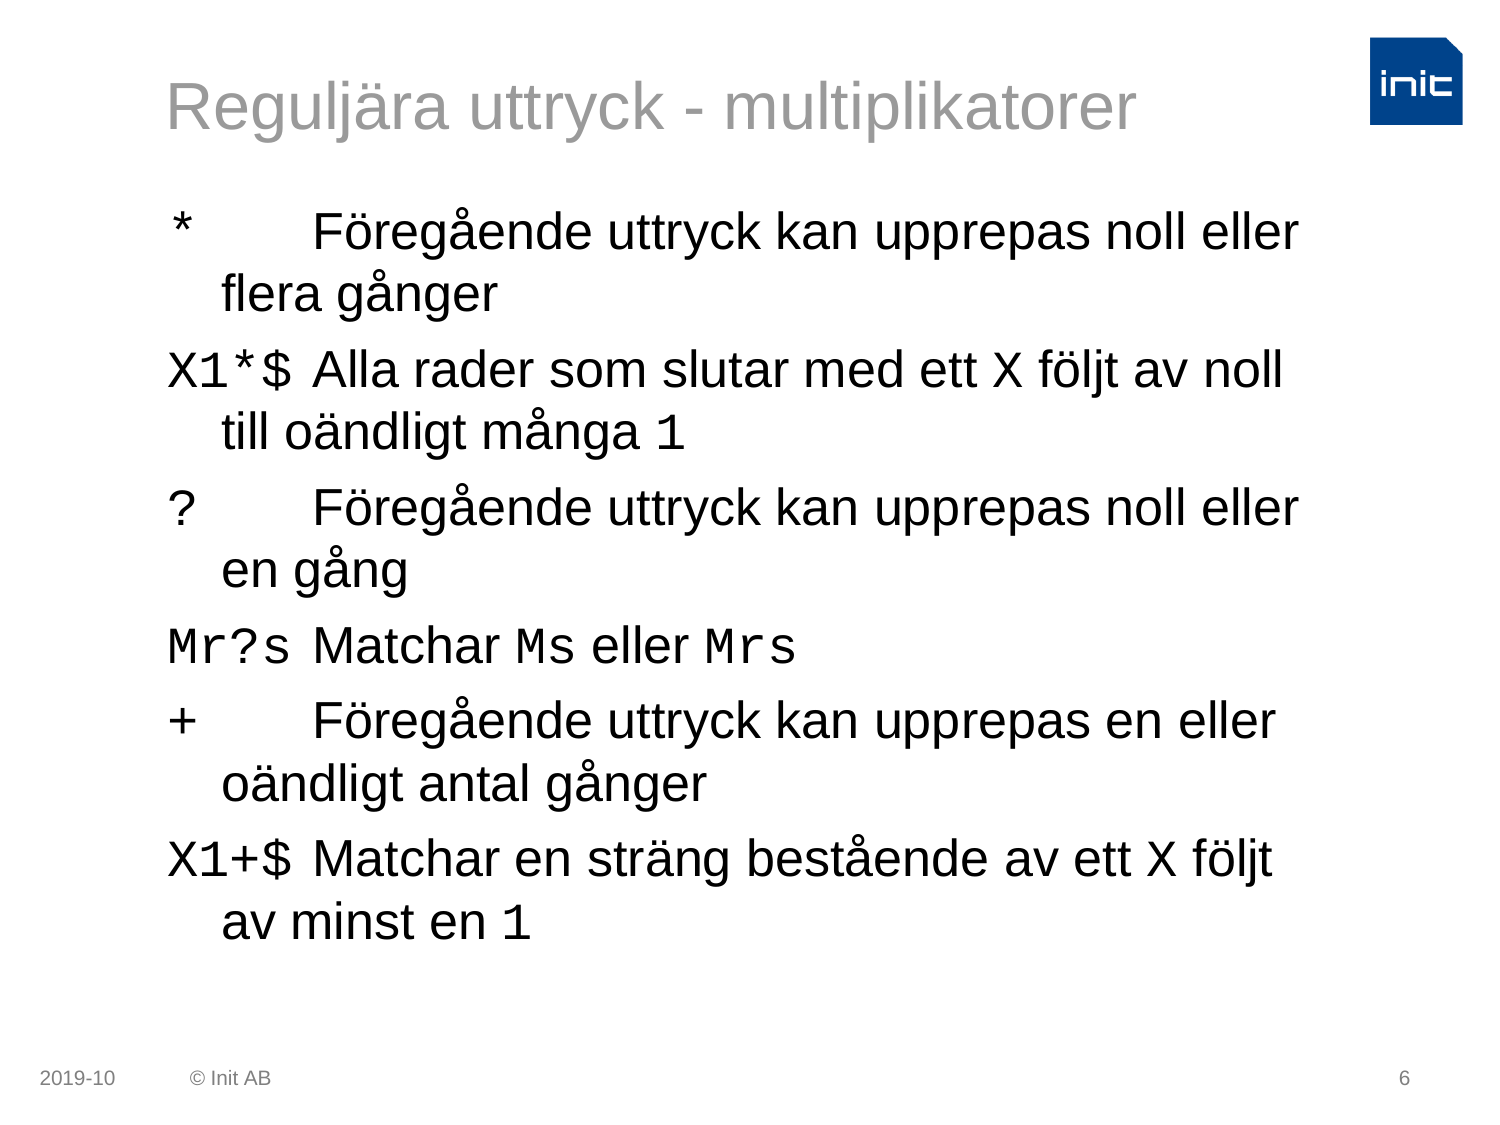

Reguljära uttryck - multiplikatorer
*		Föregående uttryck kan upprepas noll eller flera gånger
X1*$	Alla rader som slutar med ett X följt av noll till oändligt många 1
?		Föregående uttryck kan upprepas noll eller en gång
Mr?s	Matchar Ms eller Mrs
+		Föregående uttryck kan upprepas en eller oändligt antal gånger
X1+$	Matchar en sträng bestående av ett X följt av minst en 1
2019-10
© Init AB